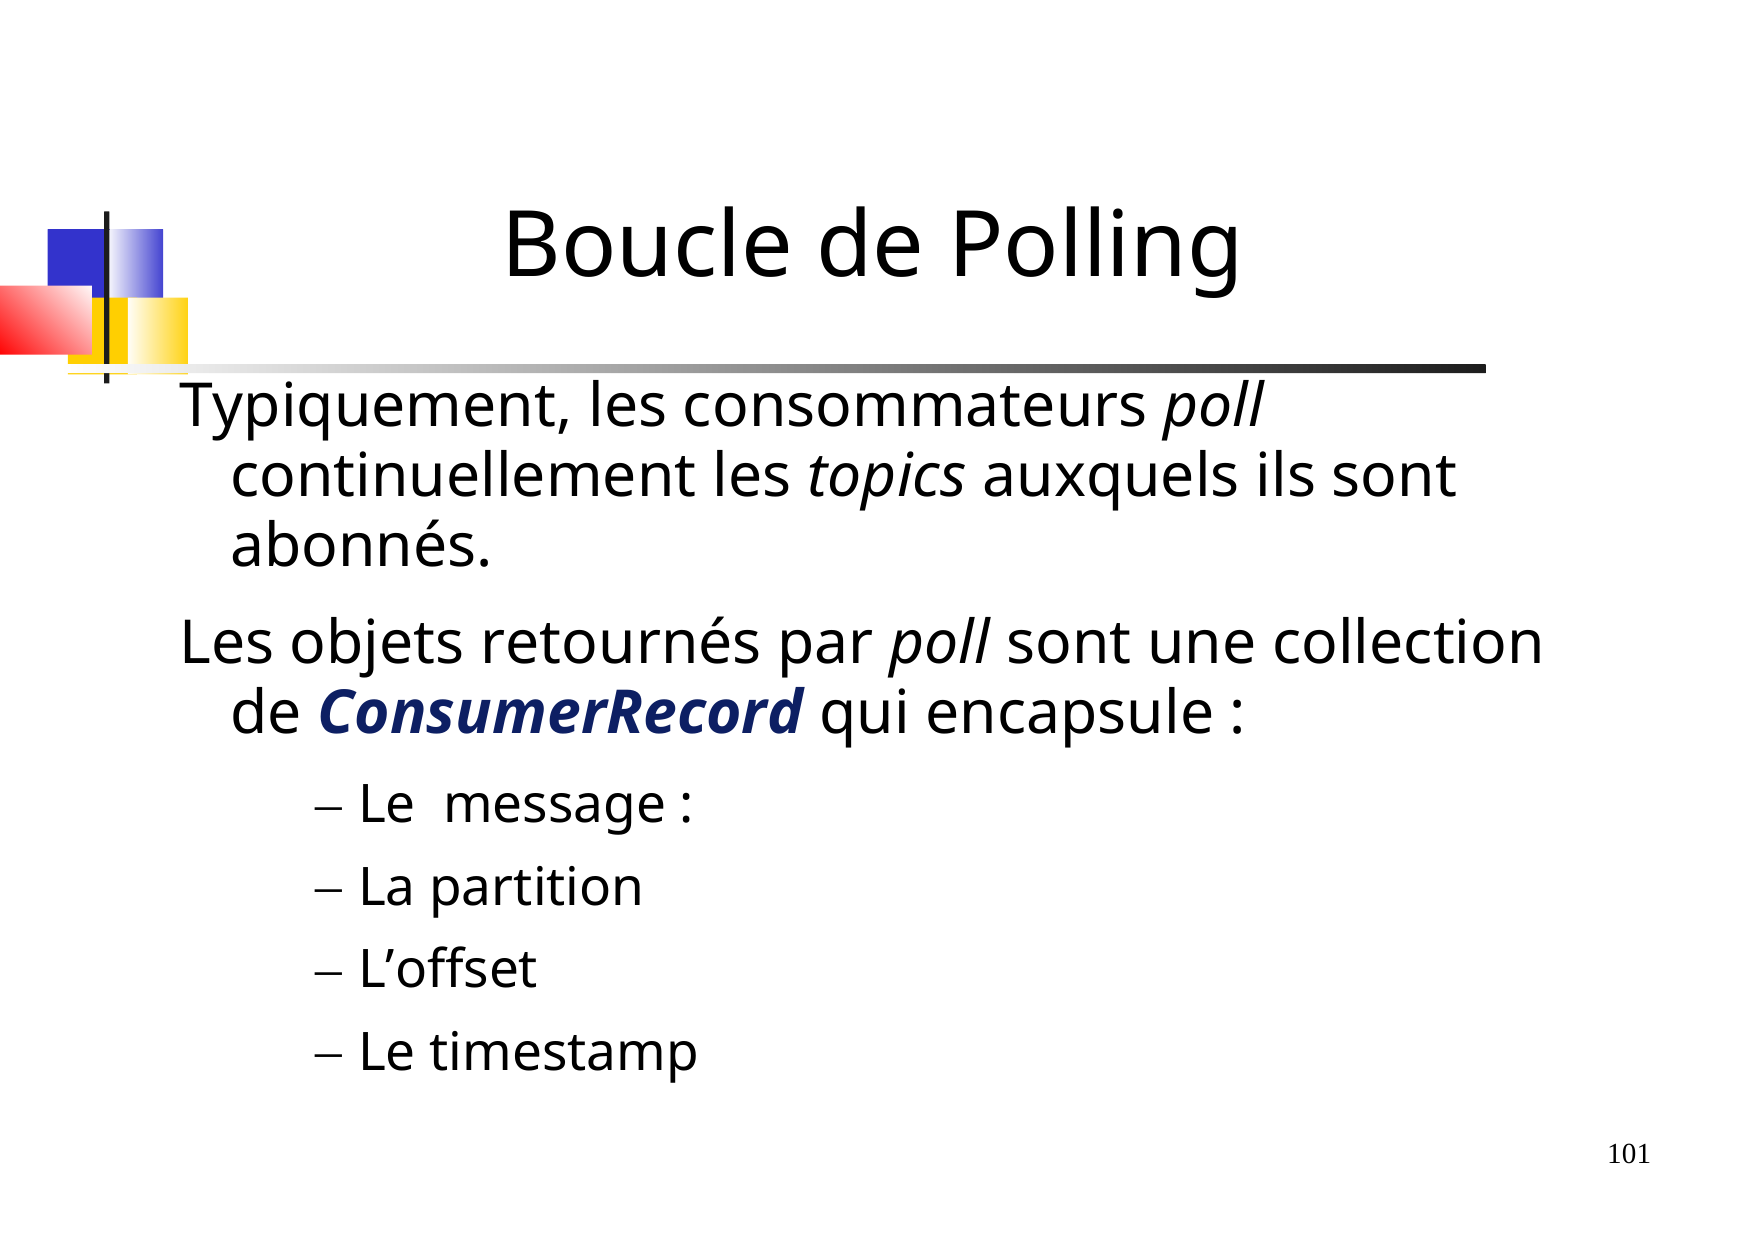

# Boucle de Polling
Typiquement, les consommateurs poll continuellement les topics auxquels ils sont abonnés.
Les objets retournés par poll sont une collection de ConsumerRecord qui encapsule :
Le message :
La partition
L’offset
Le timestamp